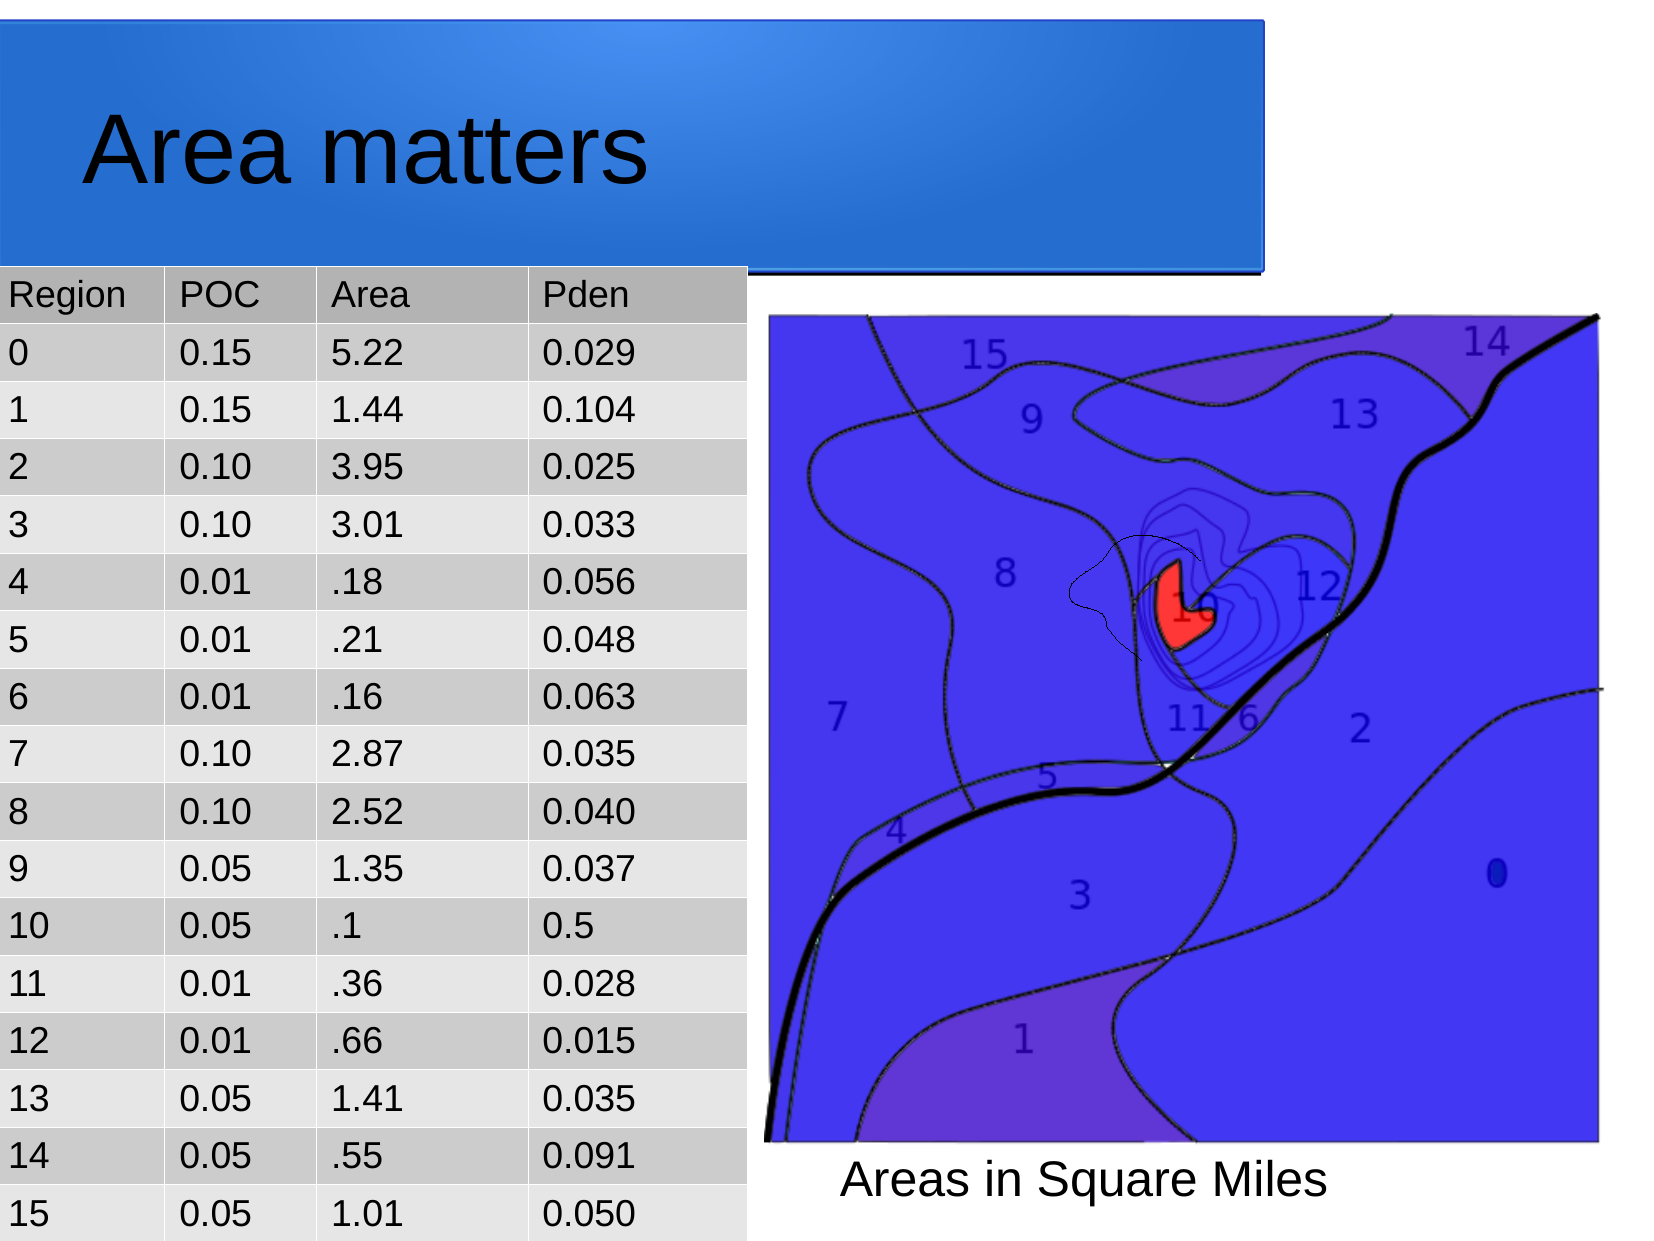

# Area matters
| Region | POC | Area | Pden |
| --- | --- | --- | --- |
| 0 | 0.15 | 5.22 | 0.029 |
| 1 | 0.15 | 1.44 | 0.104 |
| 2 | 0.10 | 3.95 | 0.025 |
| 3 | 0.10 | 3.01 | 0.033 |
| 4 | 0.01 | .18 | 0.056 |
| 5 | 0.01 | .21 | 0.048 |
| 6 | 0.01 | .16 | 0.063 |
| 7 | 0.10 | 2.87 | 0.035 |
| 8 | 0.10 | 2.52 | 0.040 |
| 9 | 0.05 | 1.35 | 0.037 |
| 10 | 0.05 | .1 | 0.5 |
| 11 | 0.01 | .36 | 0.028 |
| 12 | 0.01 | .66 | 0.015 |
| 13 | 0.05 | 1.41 | 0.035 |
| 14 | 0.05 | .55 | 0.091 |
| 15 | 0.05 | 1.01 | 0.050 |
Areas in Square Miles